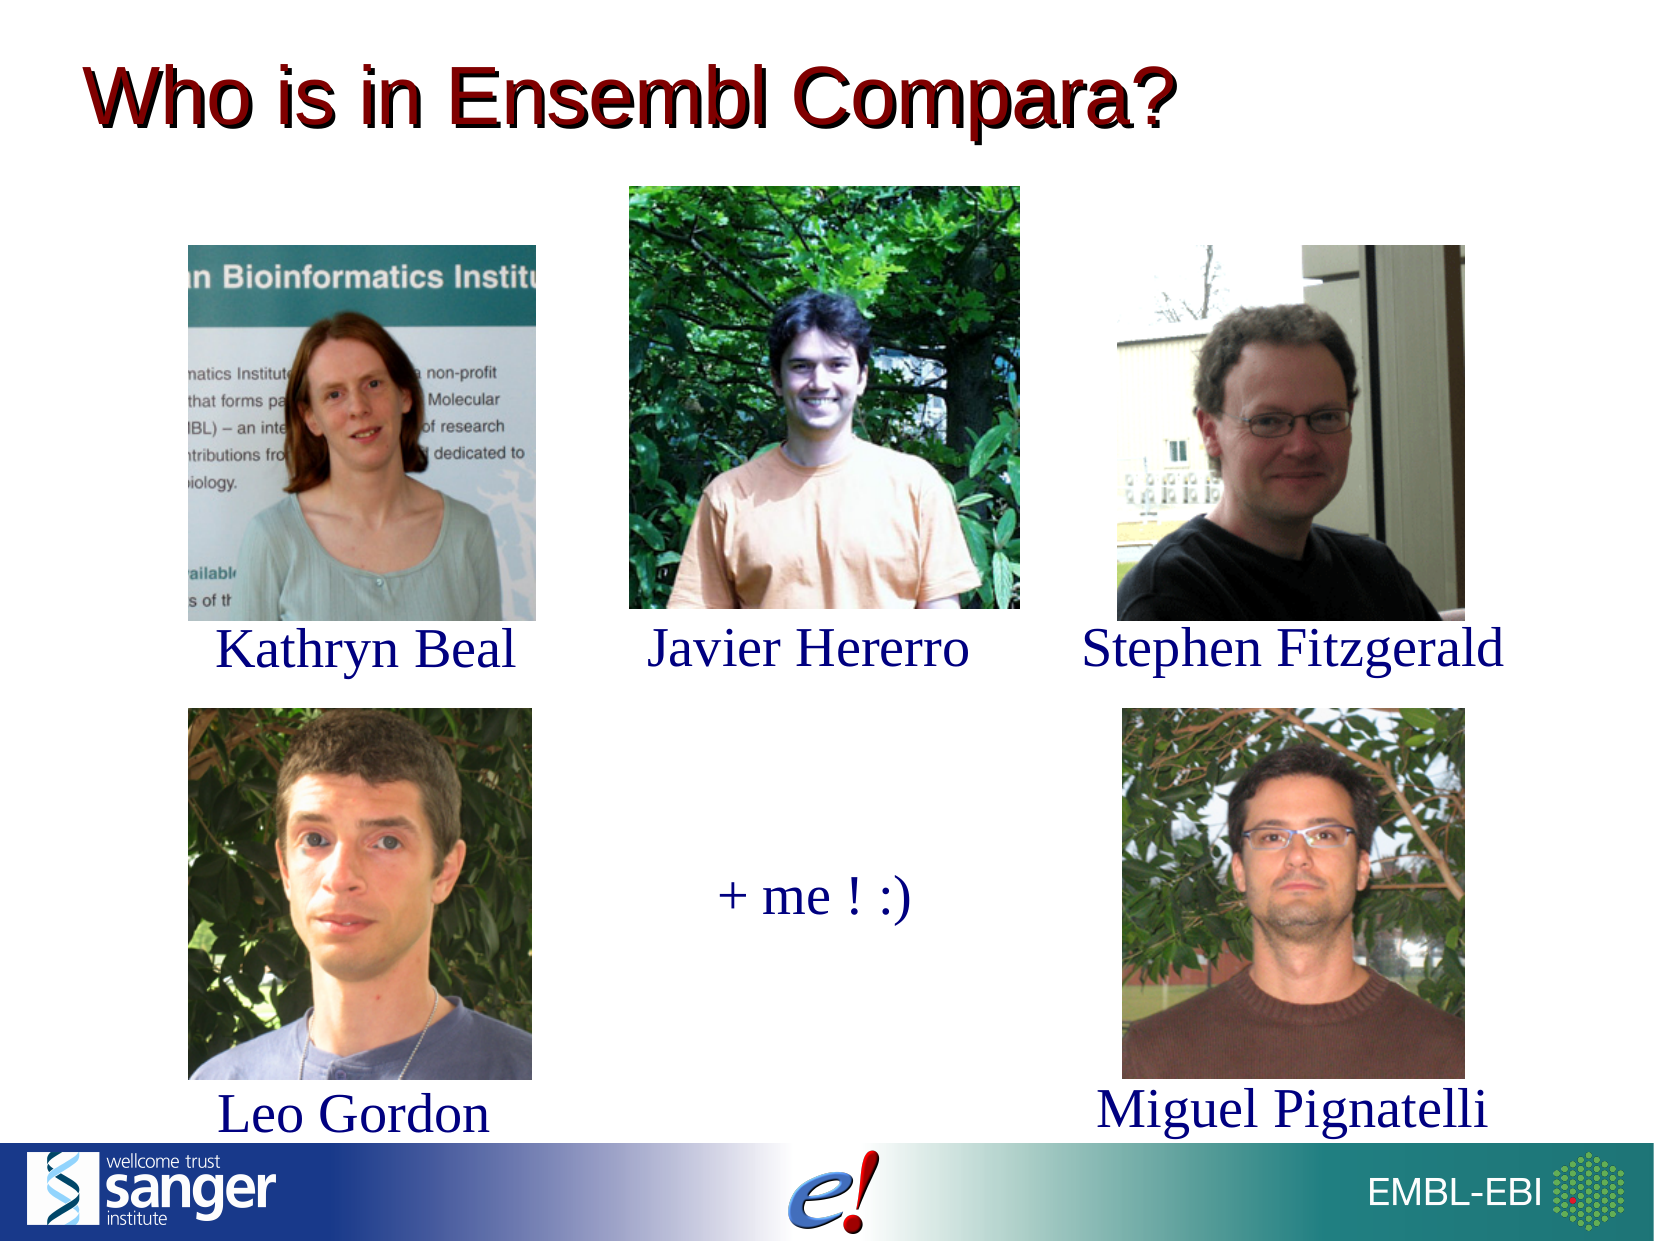

# Who is in Ensembl Compara?
Javier Hererro
Stephen Fitzgerald
Kathryn Beal
+ me ! :)
Miguel Pignatelli
Leo Gordon